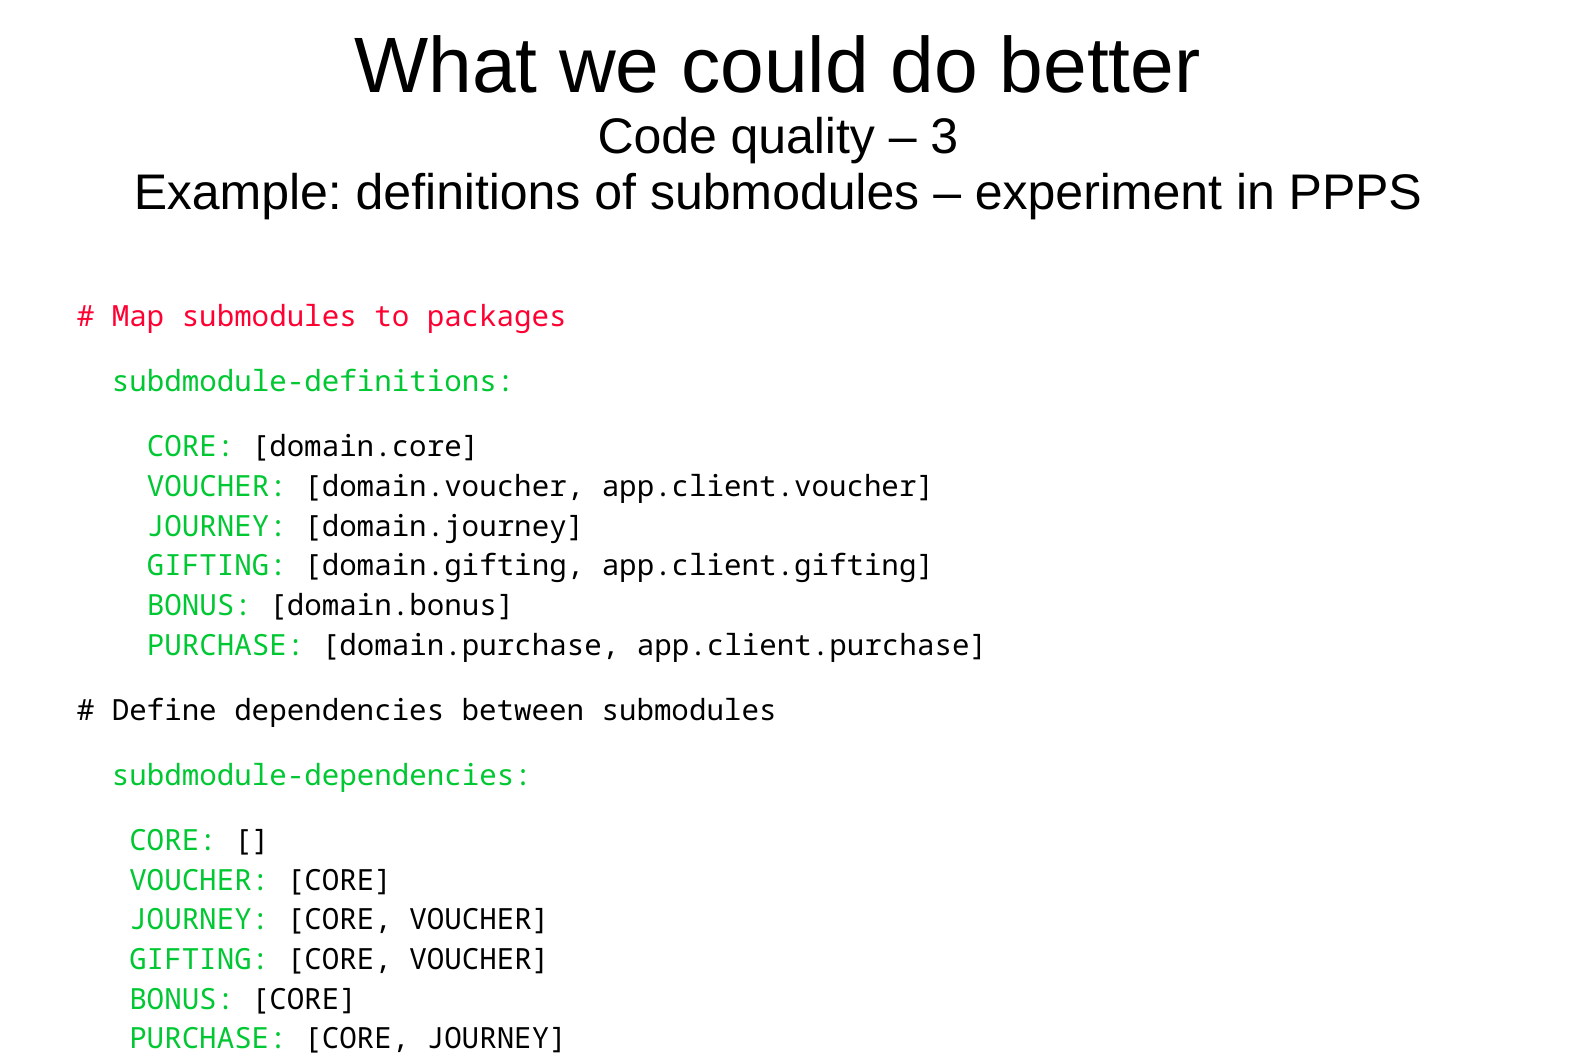

# What we could do better Code quality – 3 Example: definitions of submodules – experiment in PPPS
# Map submodules to packages
 subdmodule-definitions:
 CORE: [domain.core]
 VOUCHER: [domain.voucher, app.client.voucher]
 JOURNEY: [domain.journey]
 GIFTING: [domain.gifting, app.client.gifting]
 BONUS: [domain.bonus]
 PURCHASE: [domain.purchase, app.client.purchase]
# Define dependencies between submodules
 subdmodule-dependencies:
 CORE: []
 VOUCHER: [CORE]
 JOURNEY: [CORE, VOUCHER]
 GIFTING: [CORE, VOUCHER]
 BONUS: [CORE]
 PURCHASE: [CORE, JOURNEY]